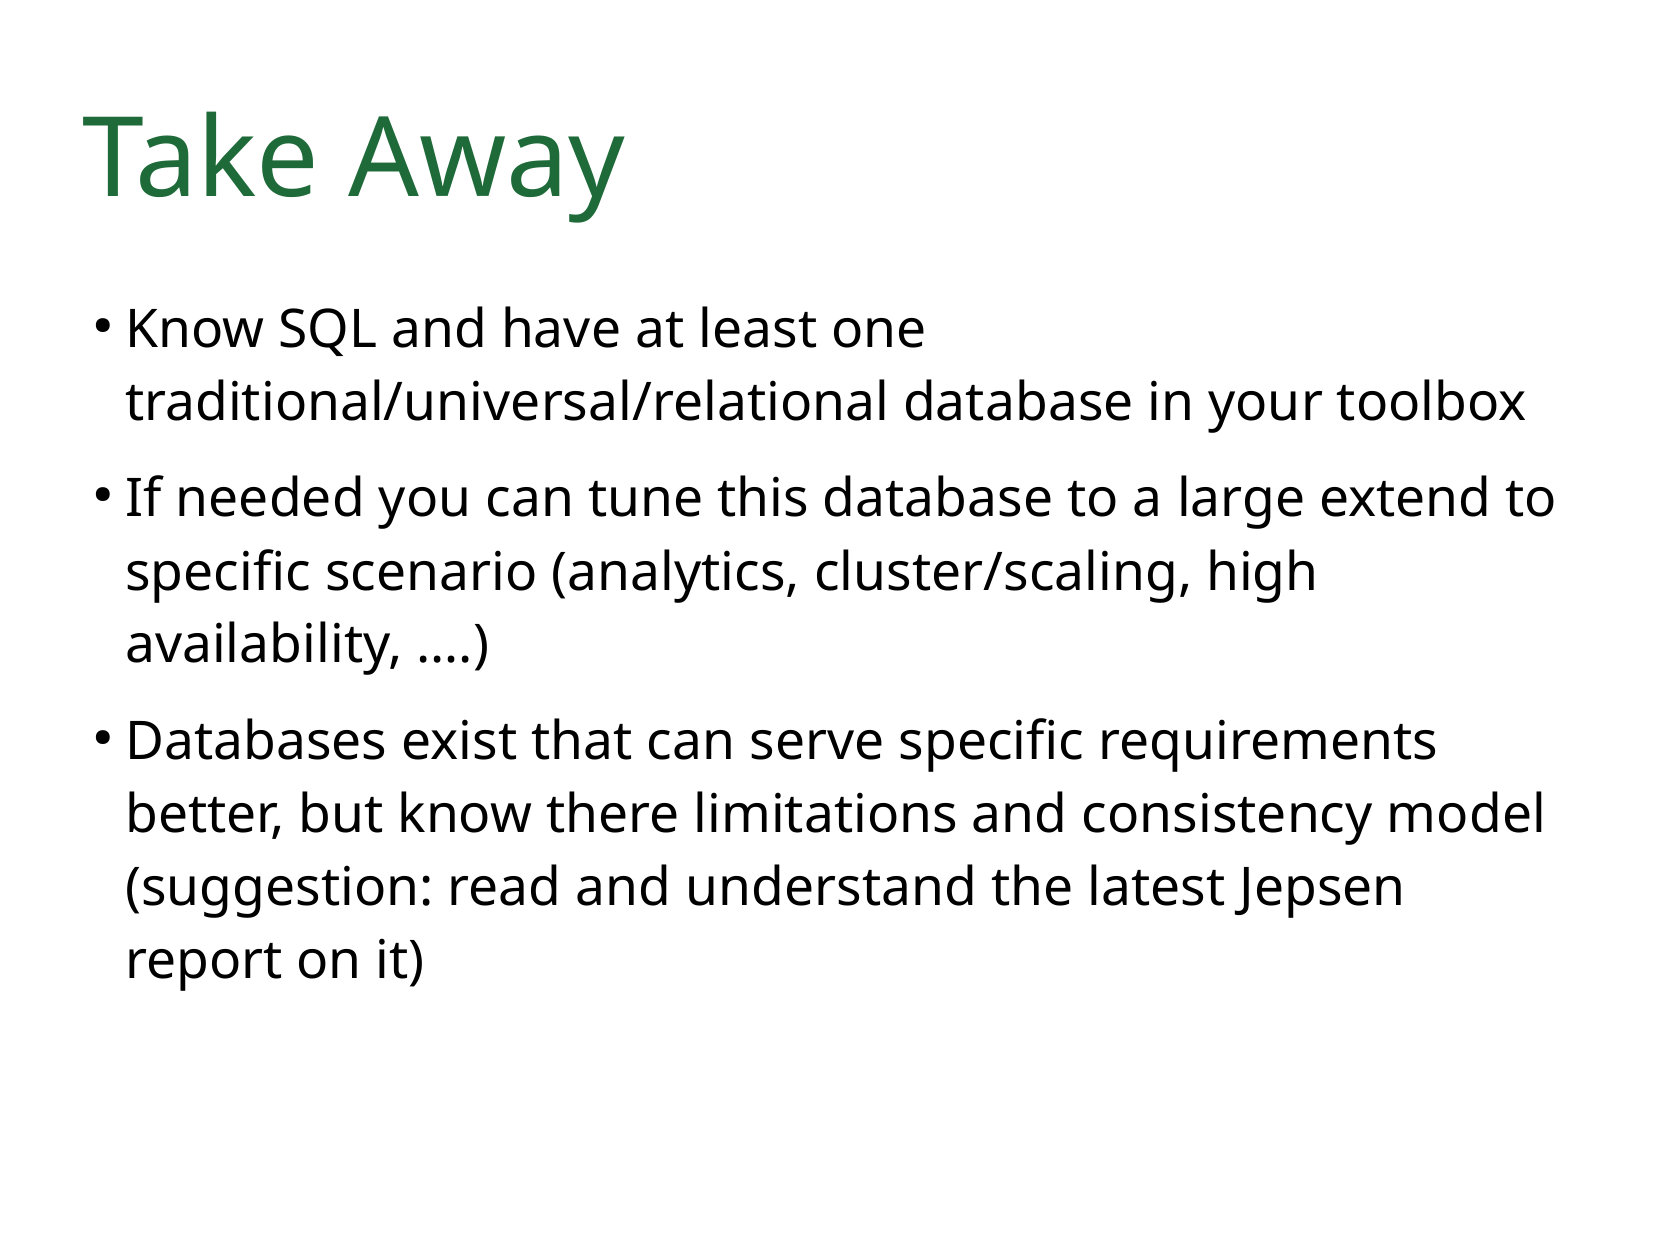

# Take Away
Know SQL and have at least one traditional/universal/relational database in your toolbox
If needed you can tune this database to a large extend to specific scenario (analytics, cluster/scaling, high availability, ….)
Databases exist that can serve specific requirements better, but know there limitations and consistency model (suggestion: read and understand the latest Jepsen report on it)